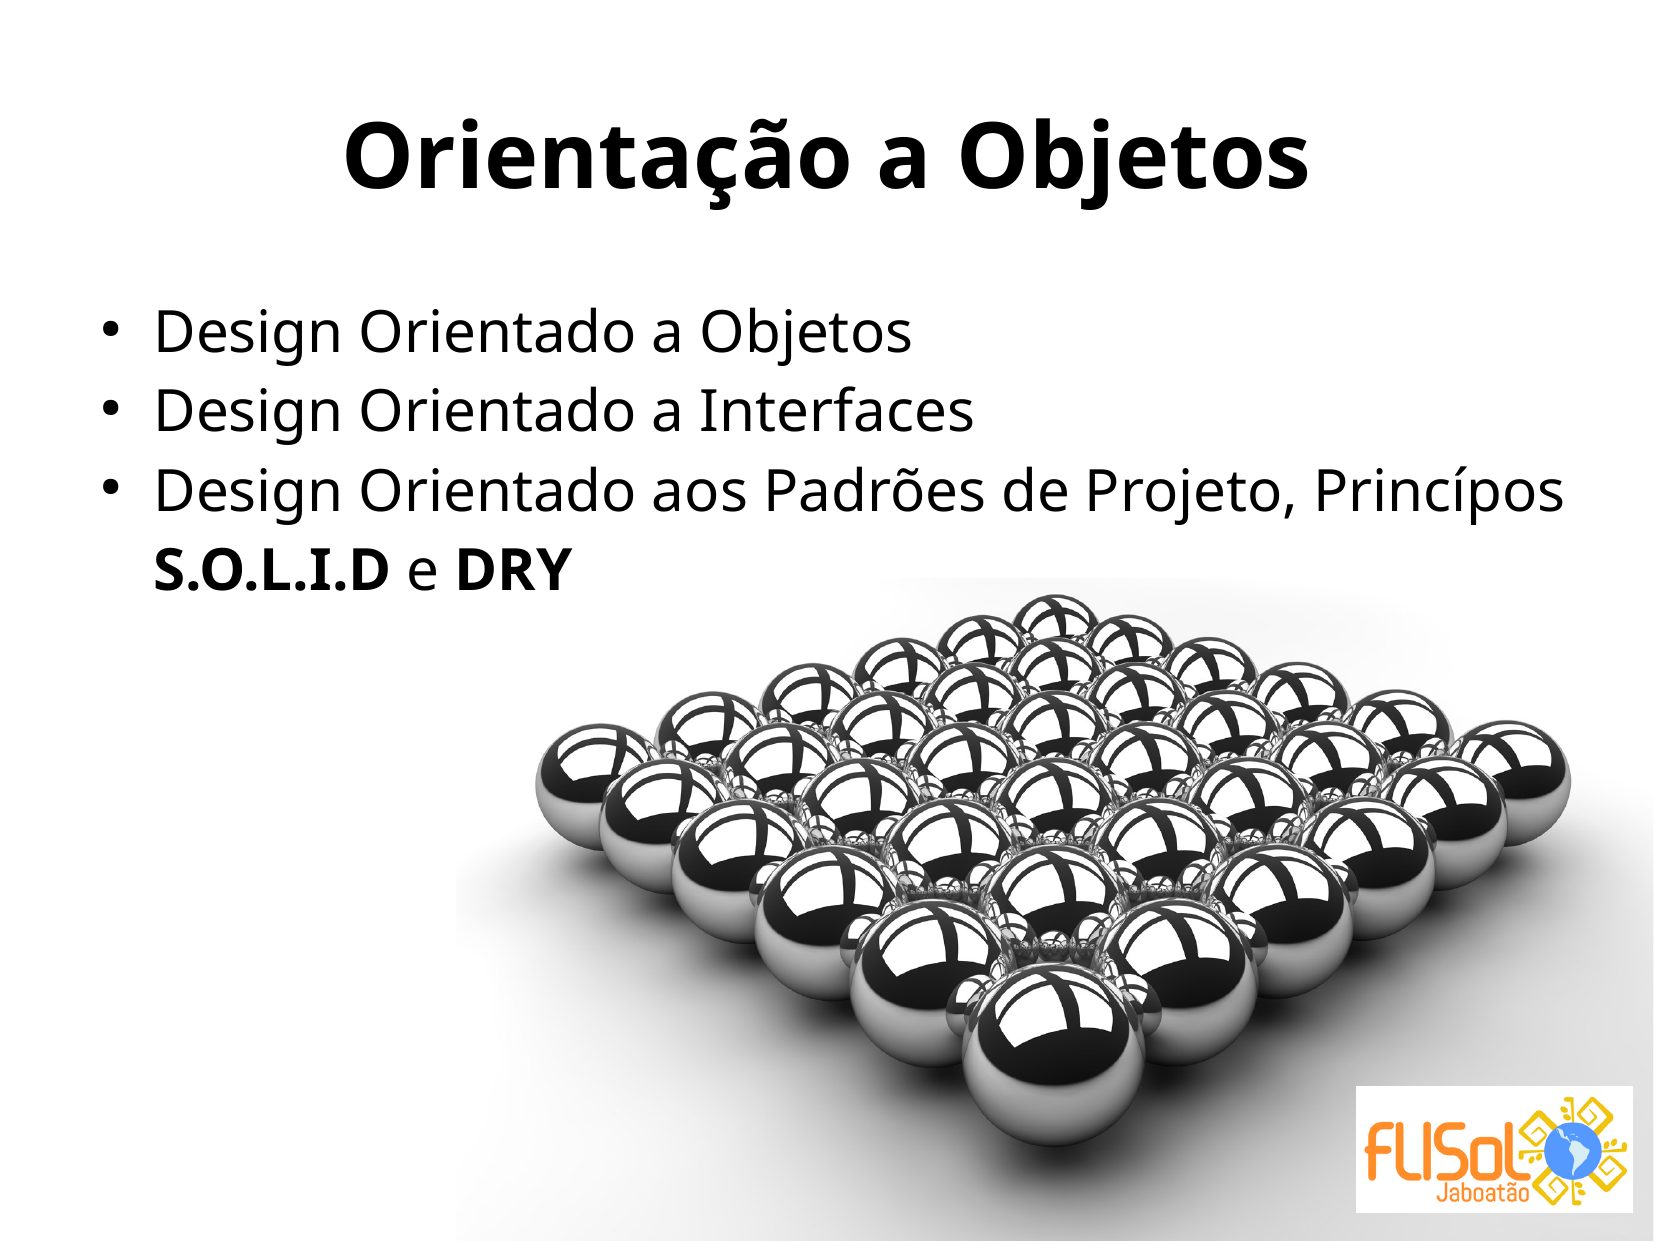

# Orientação a Objetos
Design Orientado a Objetos
Design Orientado a Interfaces
Design Orientado aos Padrões de Projeto, Princípos S.O.L.I.D e DRY